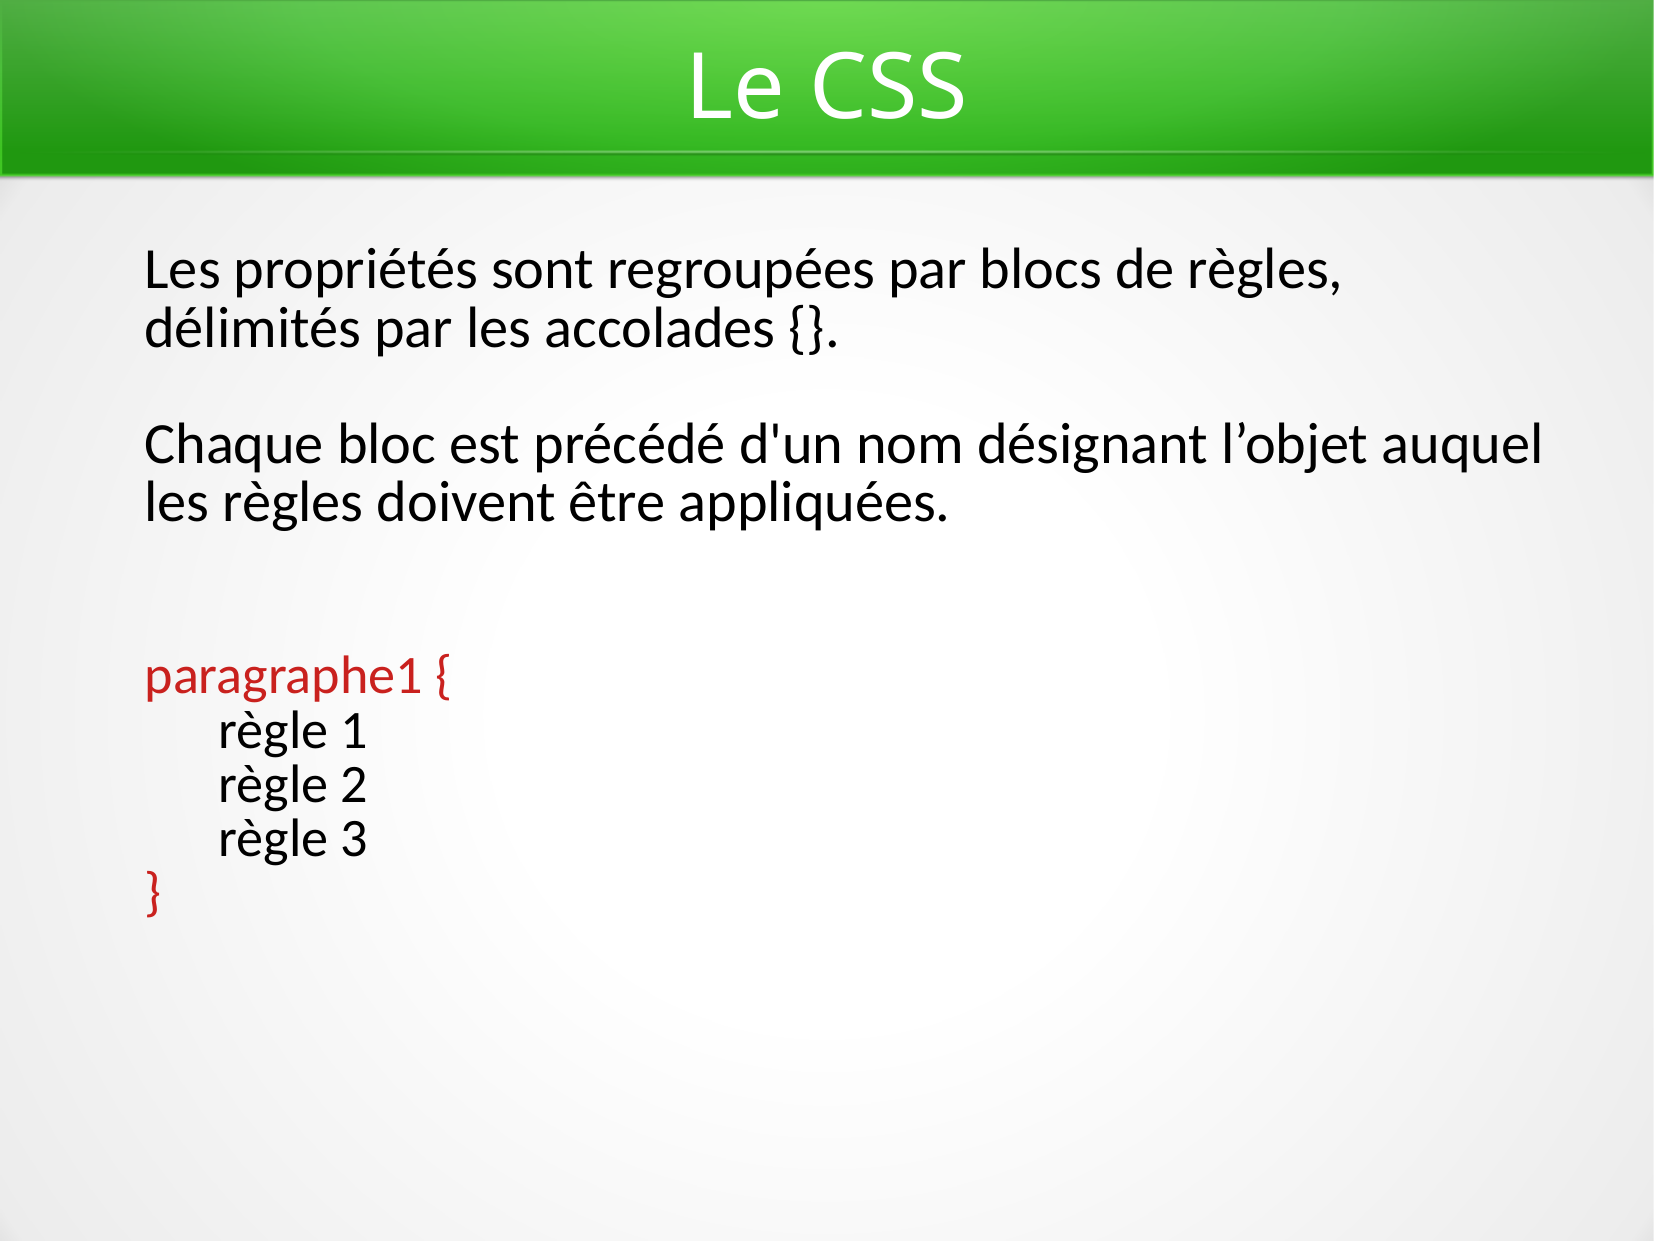

# Le CSS
Les propriétés sont regroupées par blocs de règles, délimités par les accolades {}.
Chaque bloc est précédé d'un nom désignant l’objet auquel les règles doivent être appliquées.
paragraphe1 {
	règle 1
	règle 2
	règle 3
}